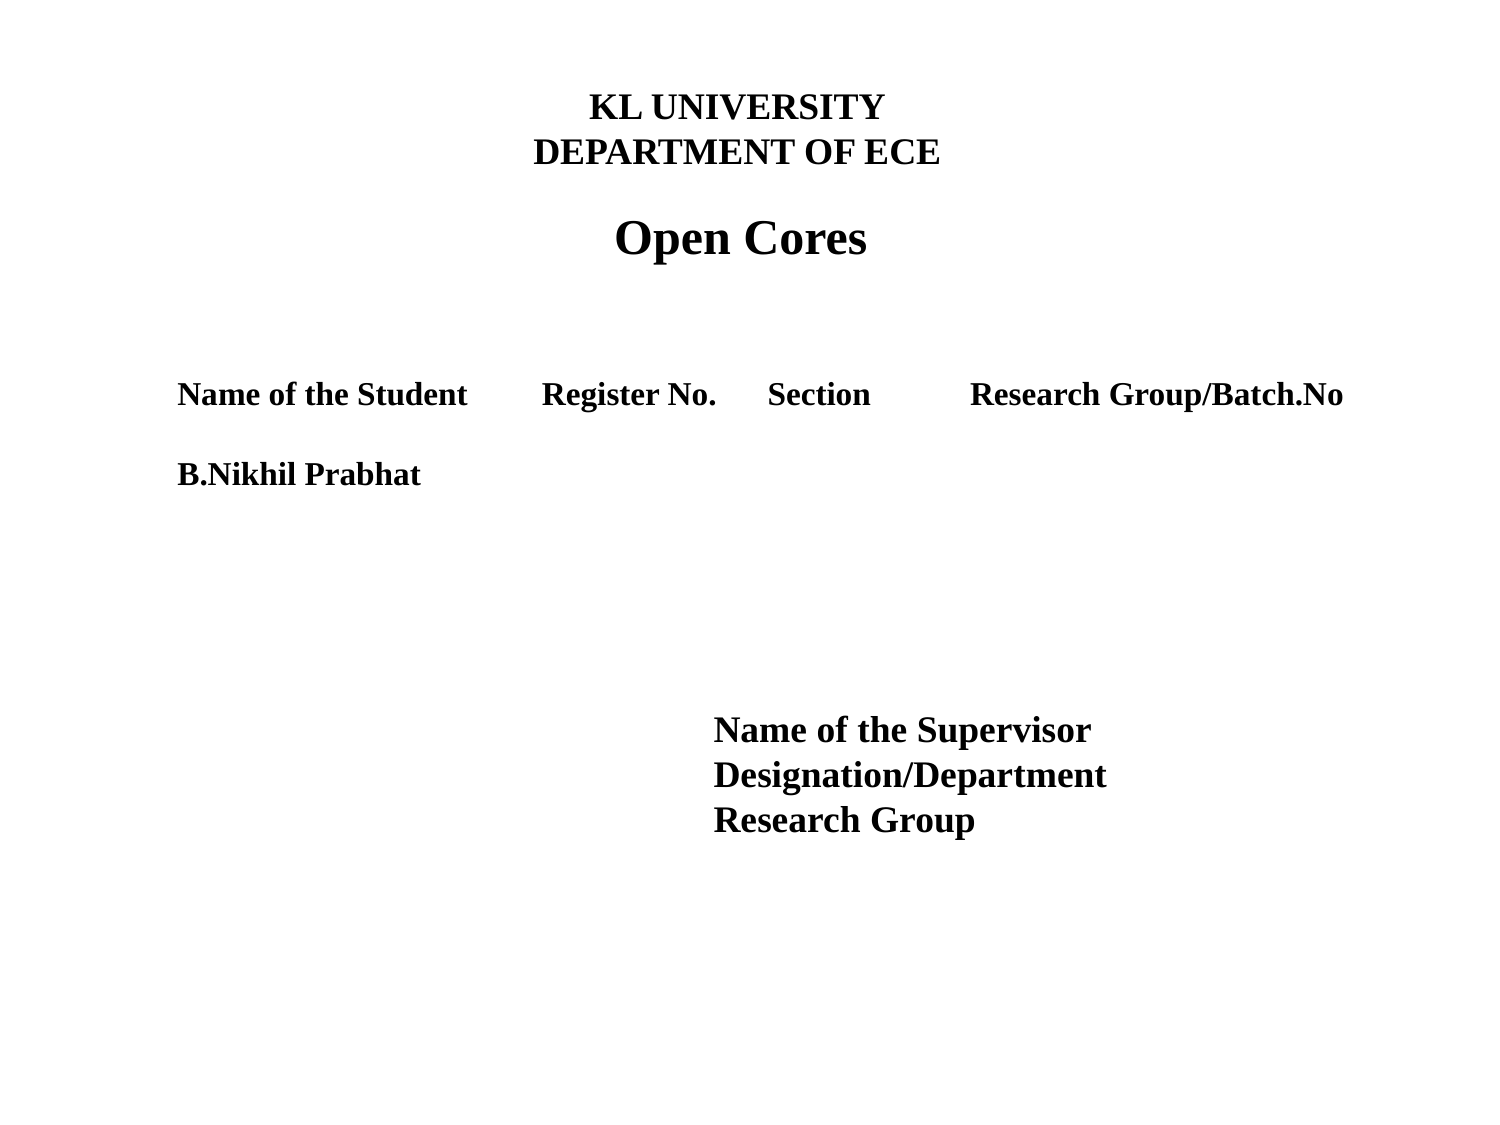

KL UNIVERSITY
DEPARTMENT OF ECE
							Open Cores
Name of the Student Register No.	Section Research Group/Batch.No
B.Nikhil Prabhat
	Name of the Supervisor
	Designation/Department
	Research Group